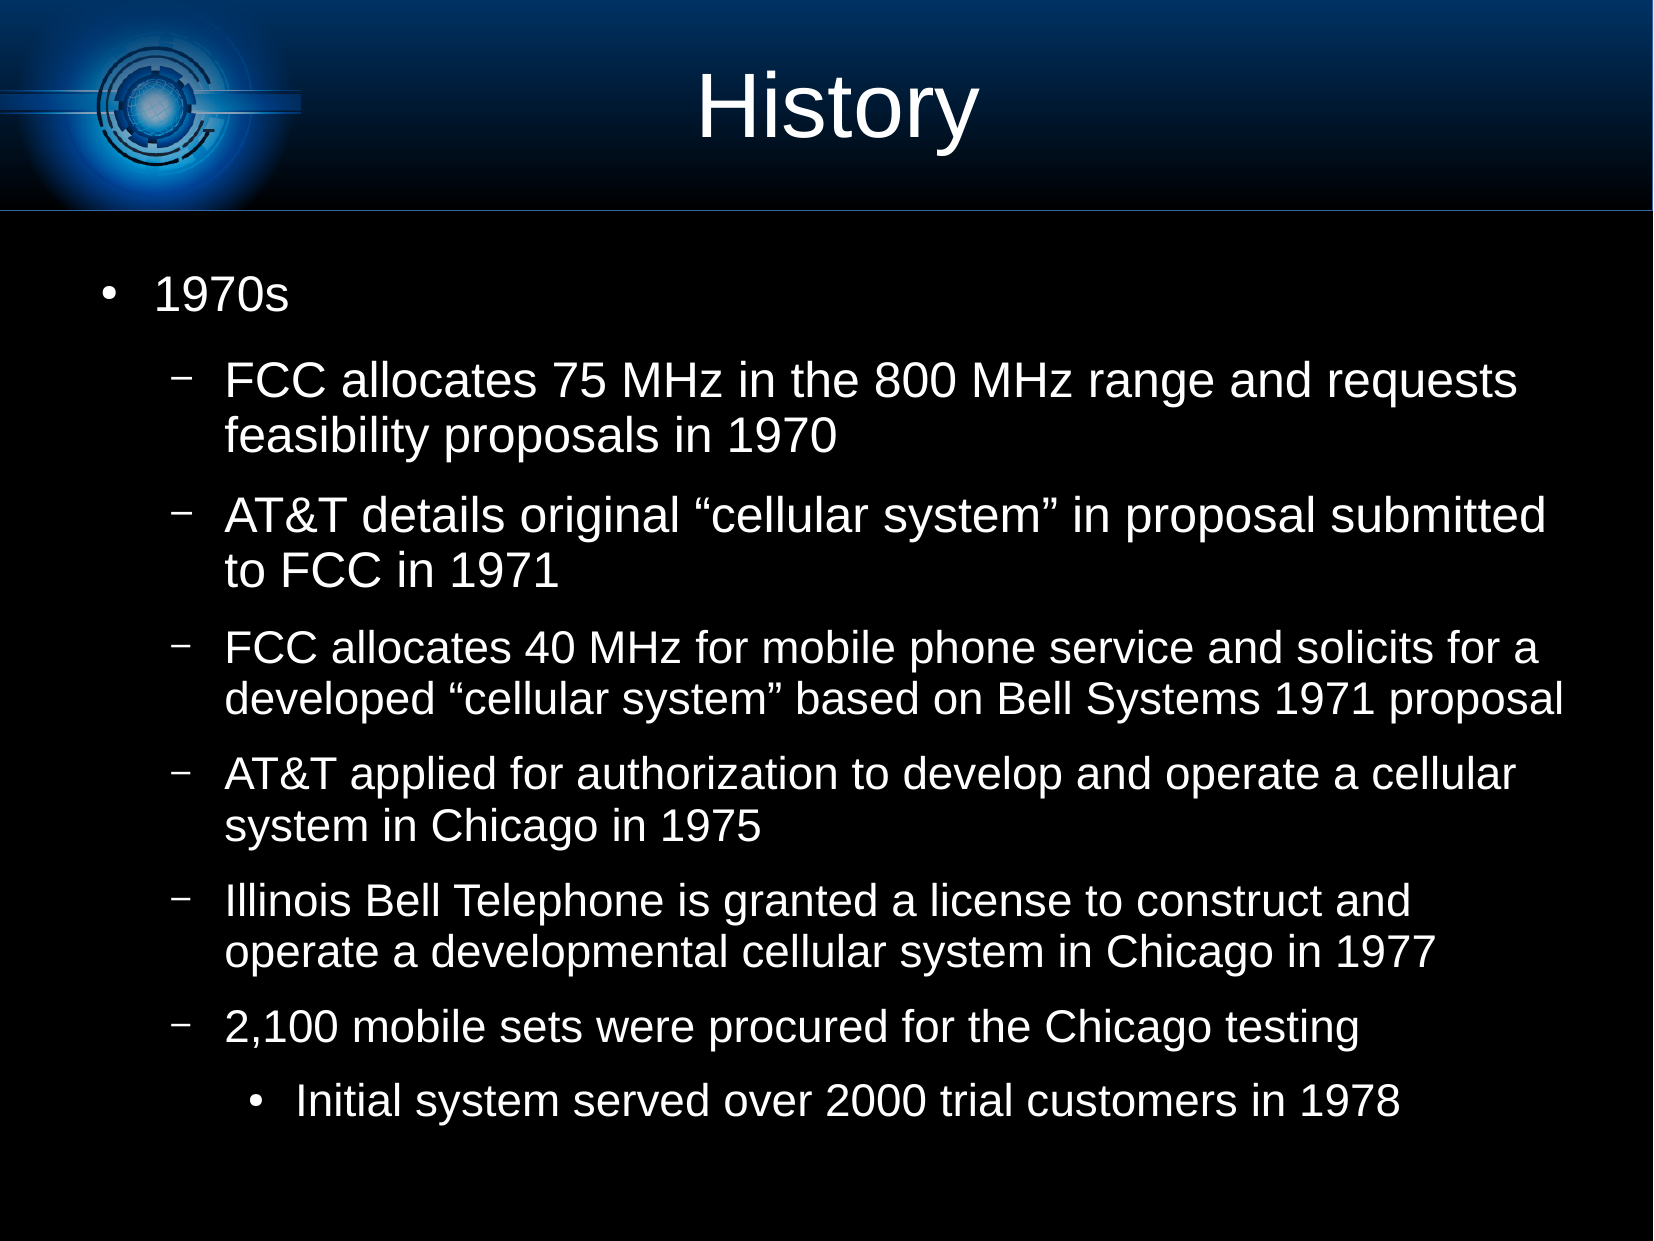

# History
1970s
FCC allocates 75 MHz in the 800 MHz range and requests feasibility proposals in 1970
AT&T details original “cellular system” in proposal submitted to FCC in 1971
FCC allocates 40 MHz for mobile phone service and solicits for a developed “cellular system” based on Bell Systems 1971 proposal
AT&T applied for authorization to develop and operate a cellular system in Chicago in 1975
Illinois Bell Telephone is granted a license to construct and operate a developmental cellular system in Chicago in 1977
2,100 mobile sets were procured for the Chicago testing
Initial system served over 2000 trial customers in 1978